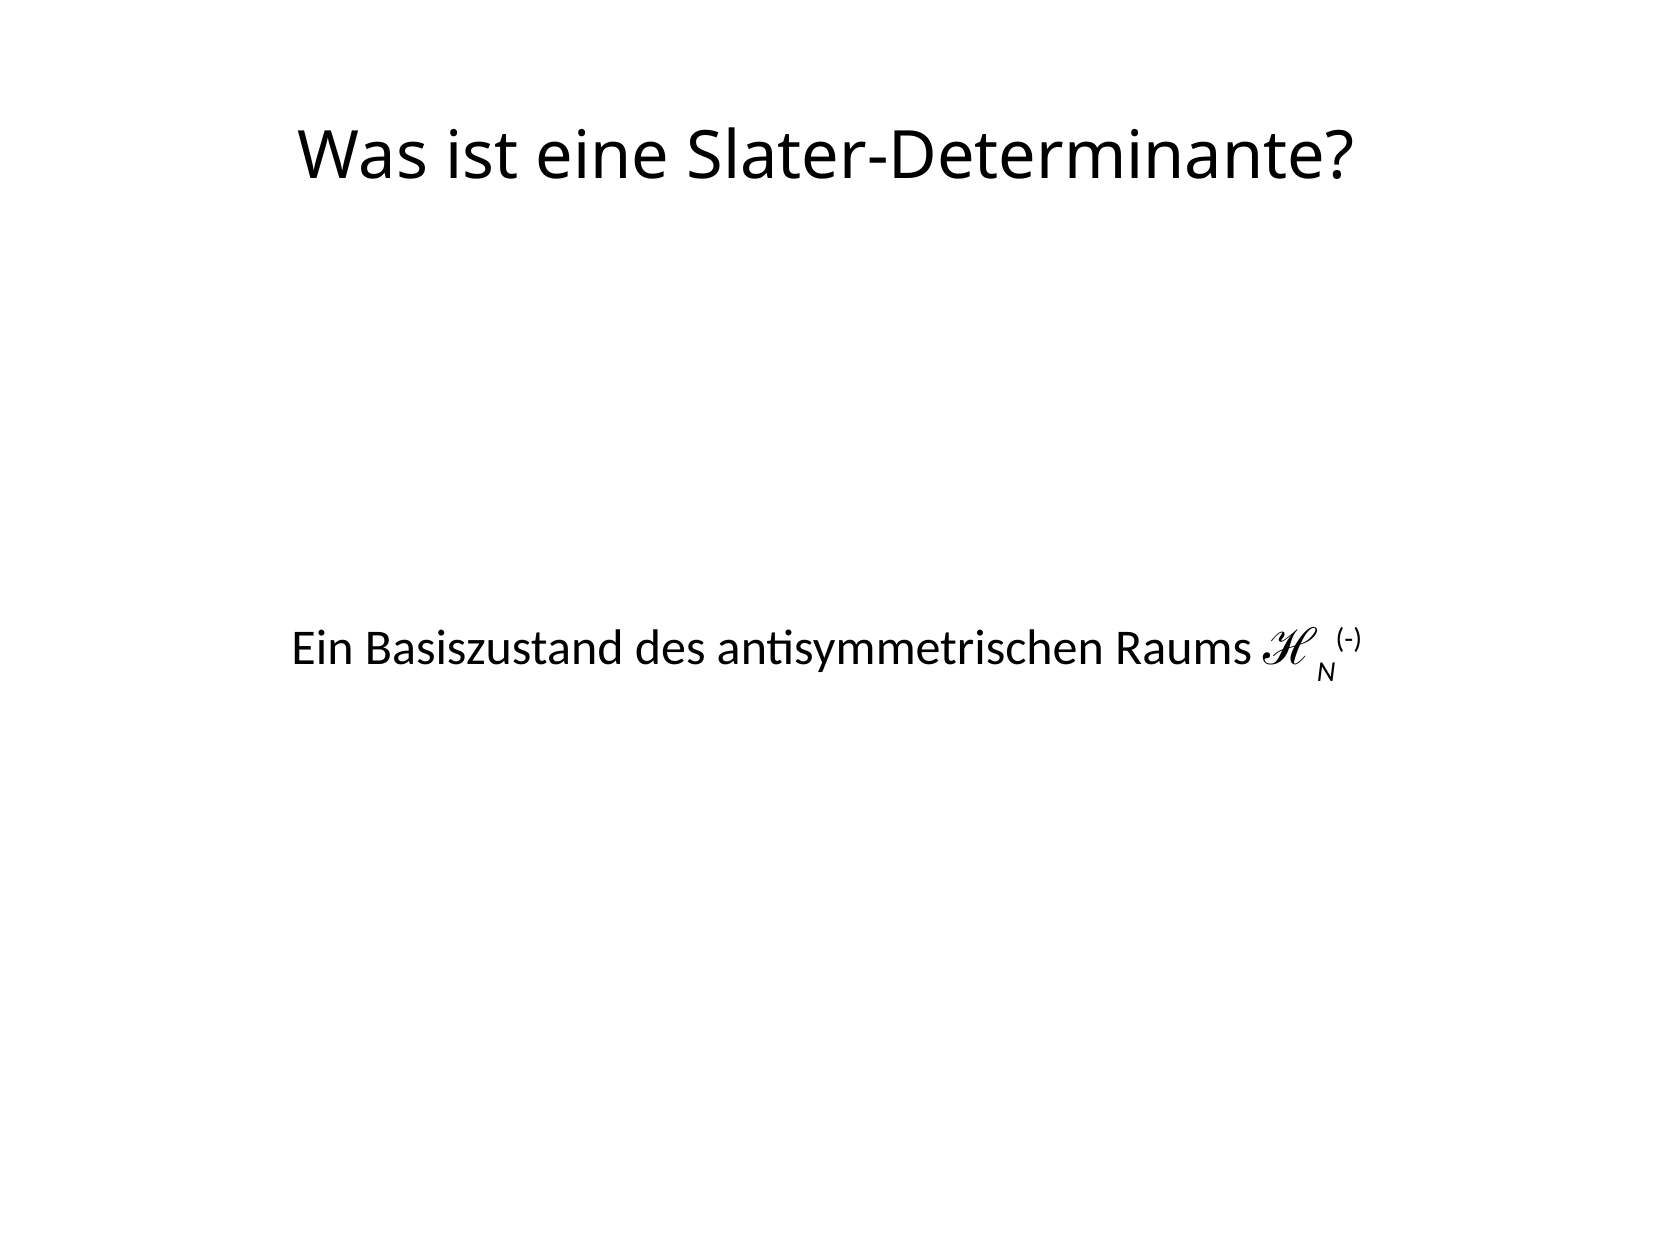

# Was ist eine Slater-Determinante?
Ein Basiszustand des antisymmetrischen Raums ℋN(-)